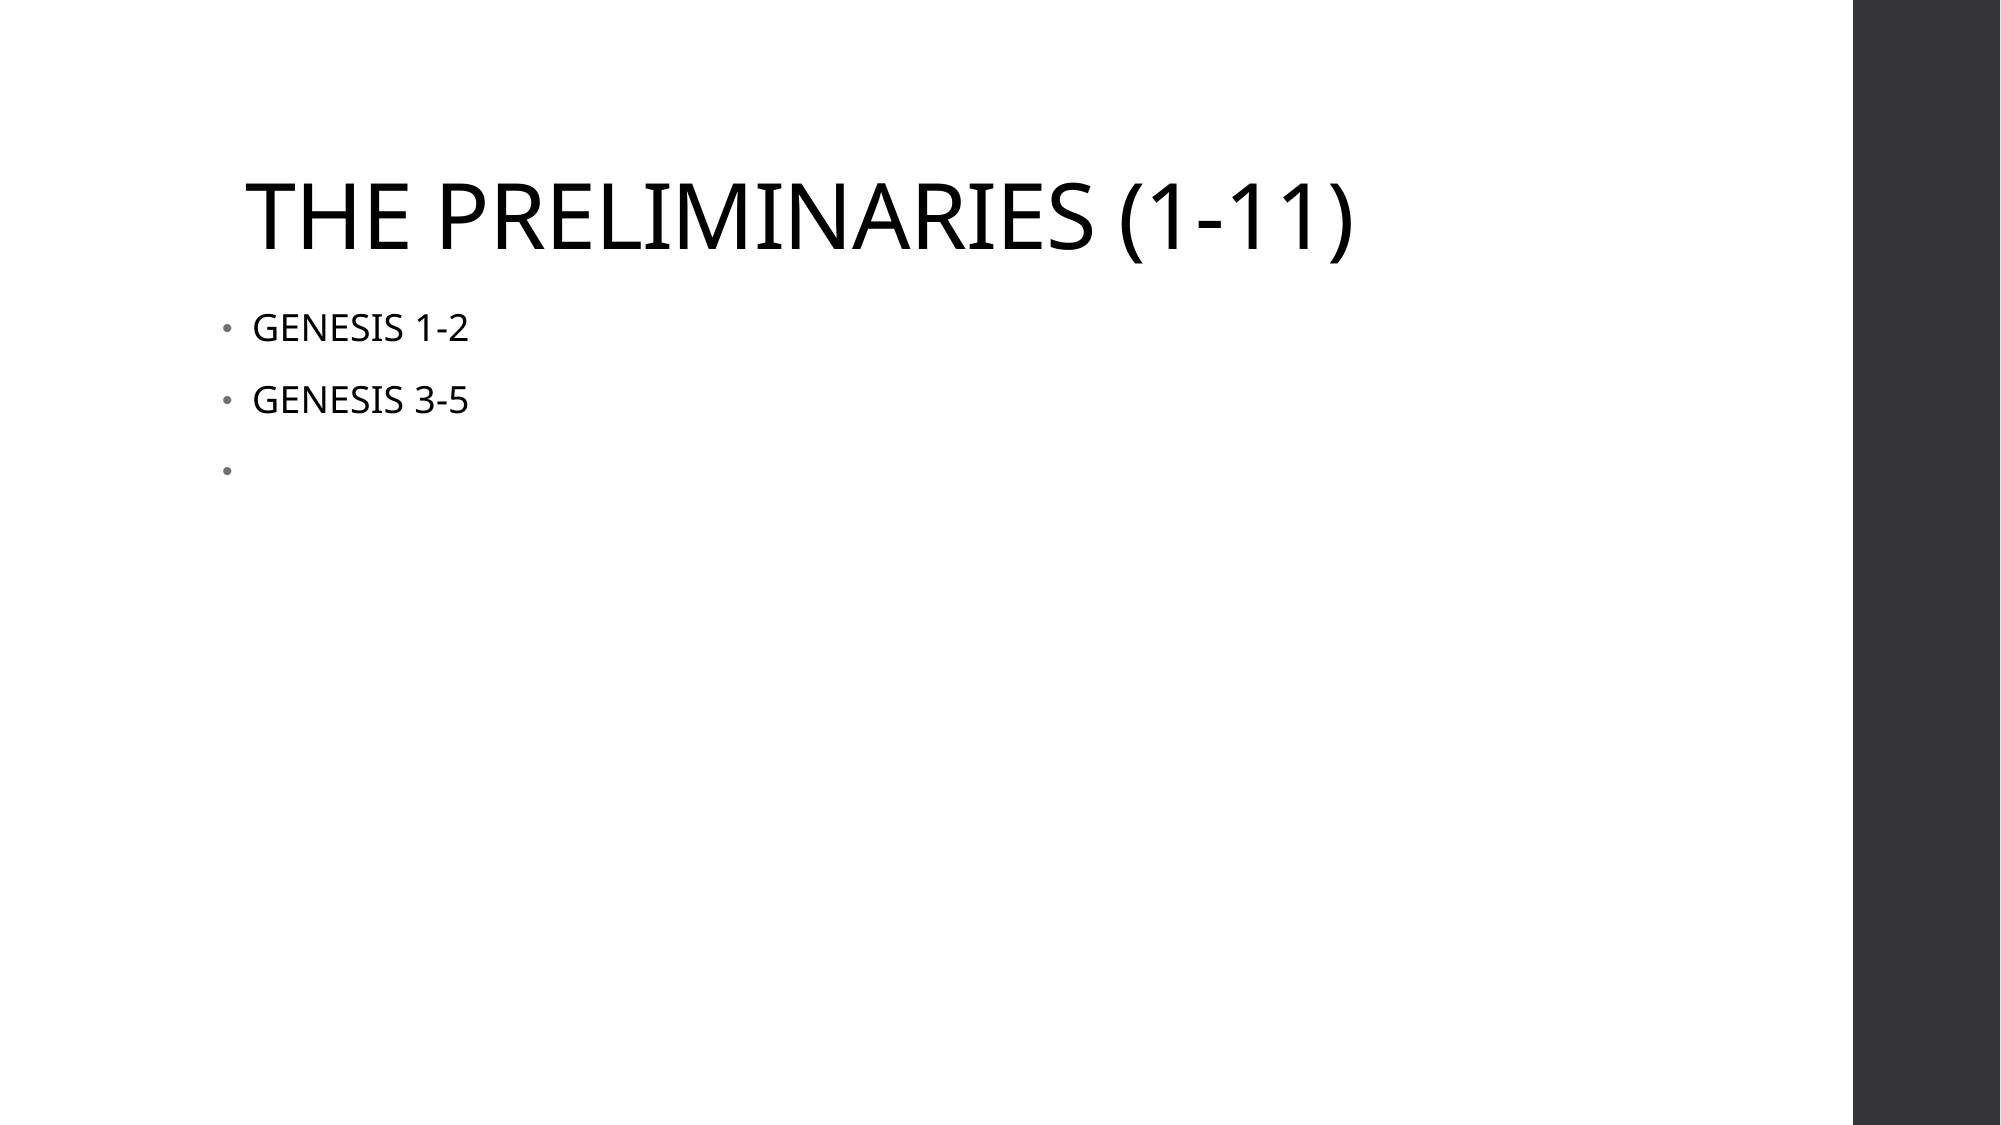

# THE PRELIMINARIES (1-11)
GENESIS 1-2
GENESIS 3-5